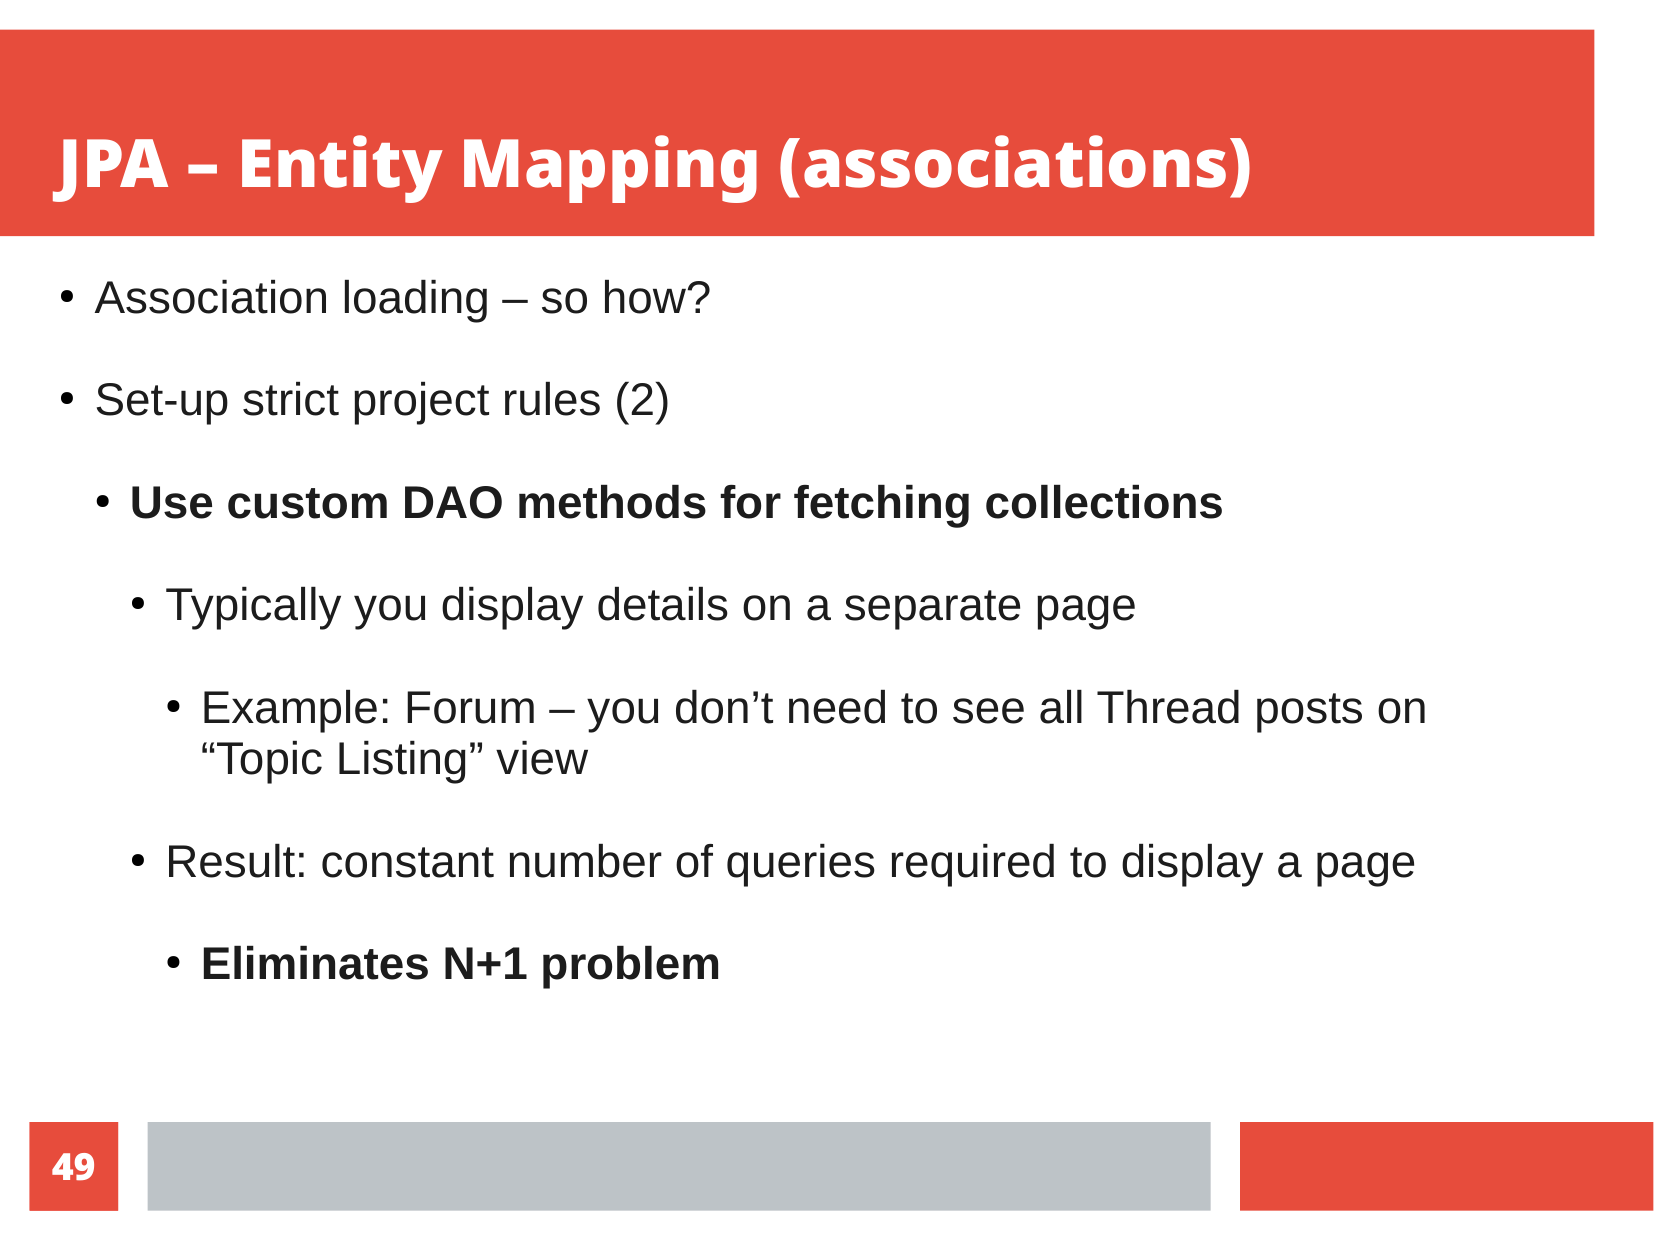

# JPA – Entity Mapping (associations)
Association loading – so how?
Set-up strict project rules (2)
Use custom DAO methods for fetching collections
Typically you display details on a separate page
Example: Forum – you don’t need to see all Thread posts on
“Topic Listing” view
Result: constant number of queries required to display a page
Eliminates N+1 problem
49